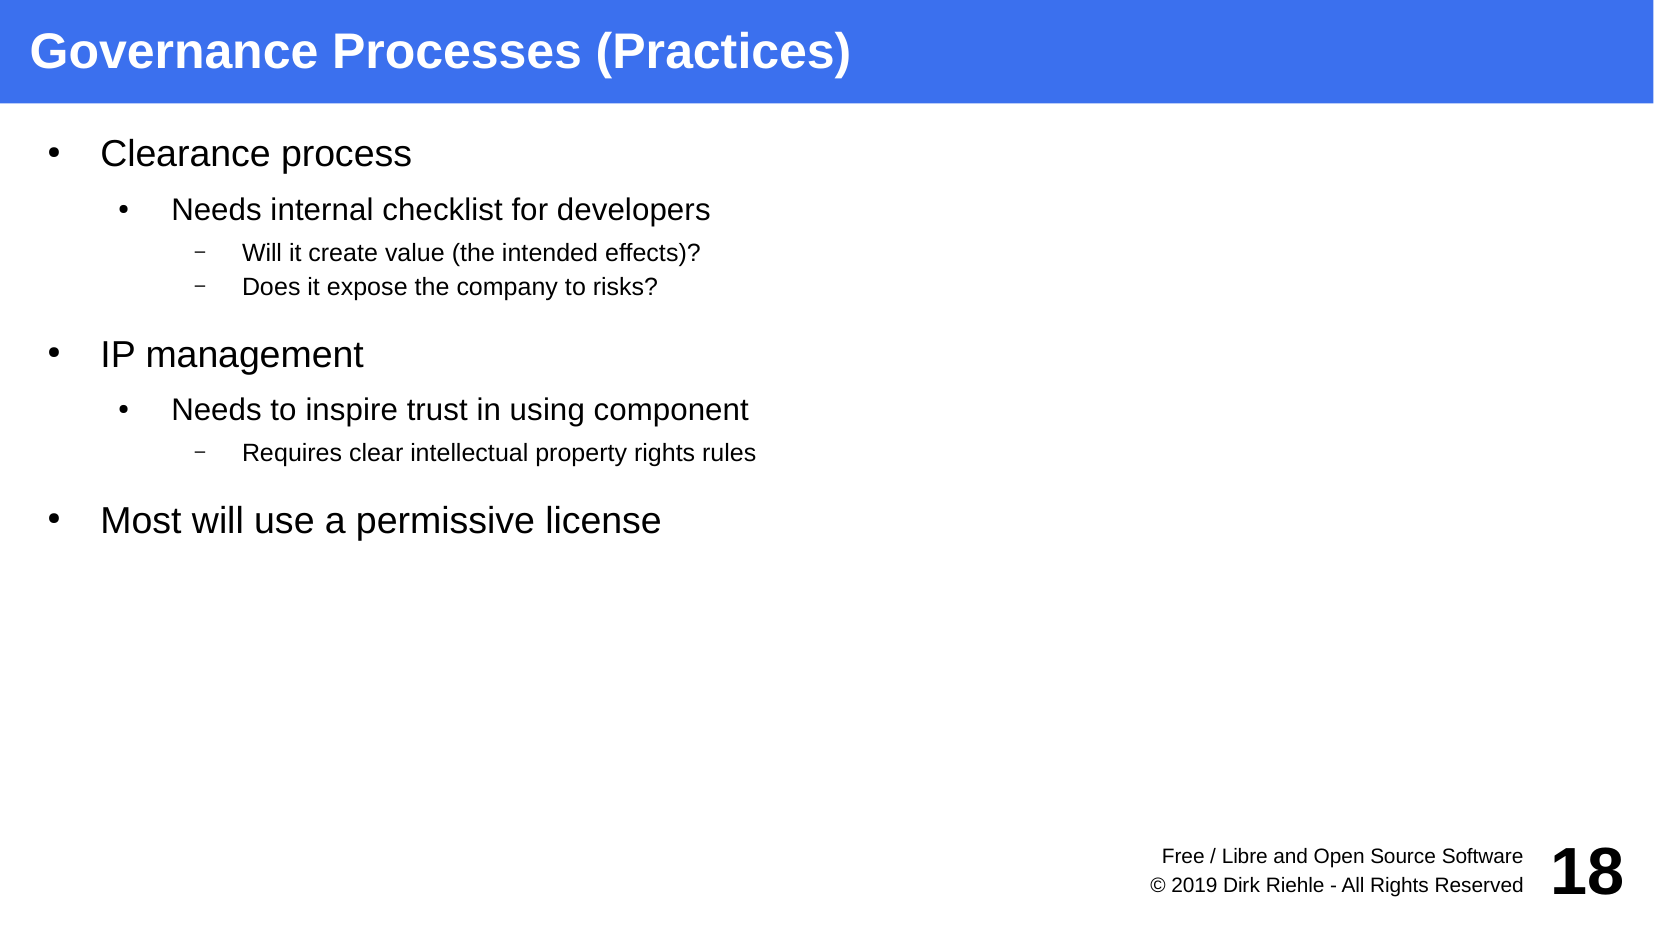

# Governance Processes (Practices)
Clearance process
Needs internal checklist for developers
Will it create value (the intended effects)?
Does it expose the company to risks?
IP management
Needs to inspire trust in using component
Requires clear intellectual property rights rules
Most will use a permissive license
Free / Libre and Open Source Software
18
© 2019 Dirk Riehle - All Rights Reserved